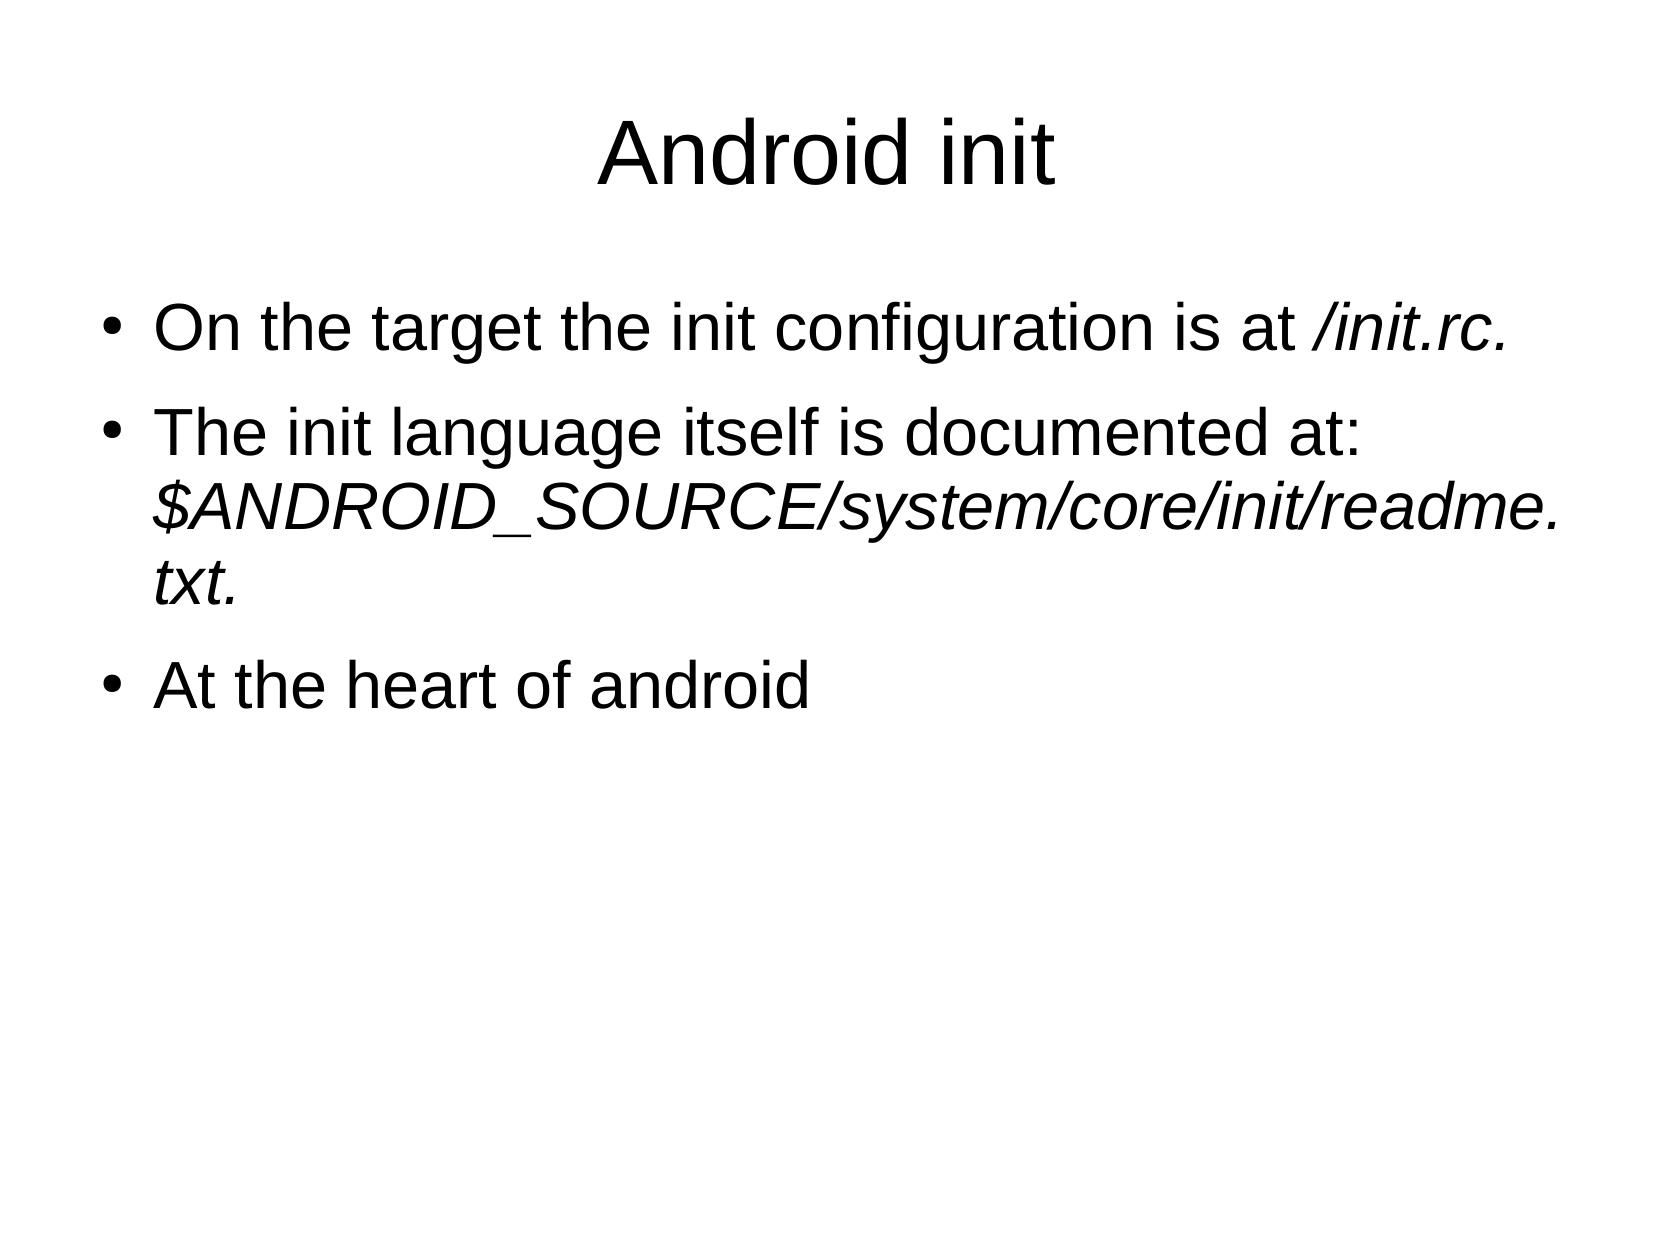

# Android init
On the target the init configuration is at /init.rc.
The init language itself is documented at: $ANDROID_SOURCE/system/core/init/readme.txt.
At the heart of android